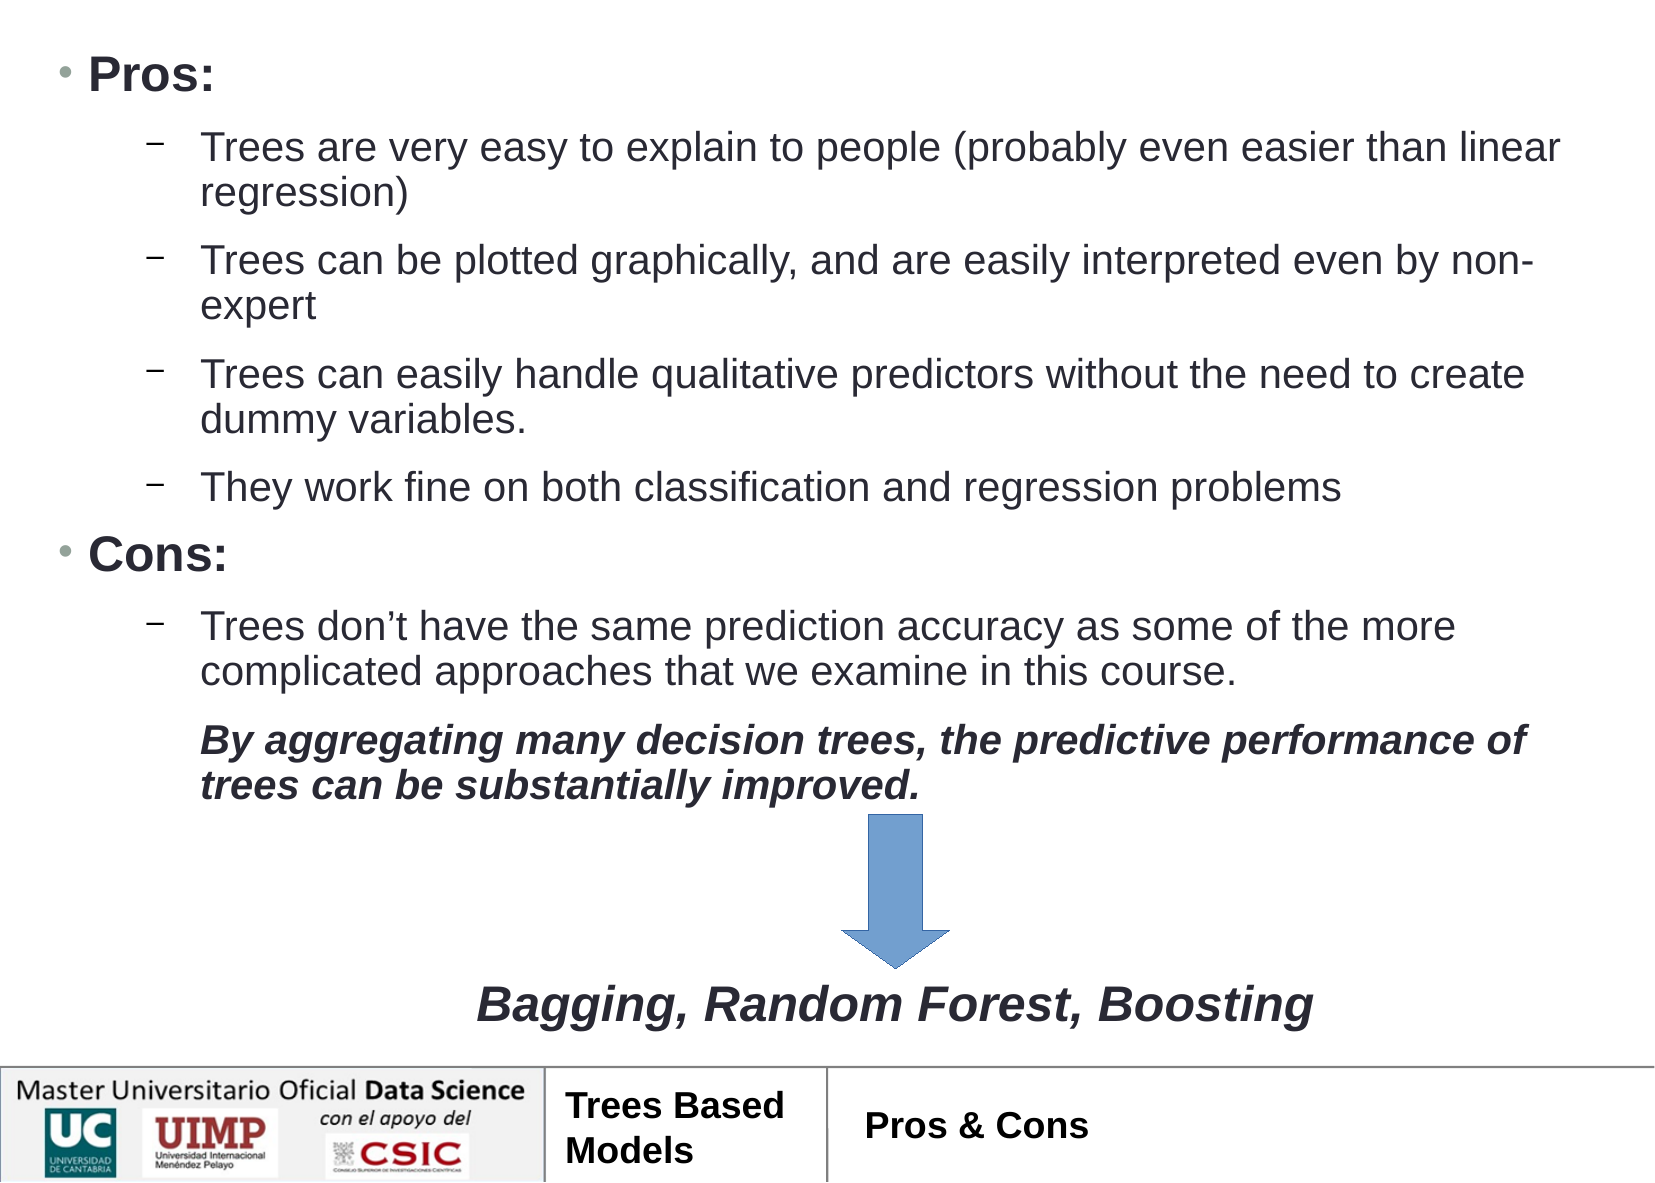

# Pros:
Trees are very easy to explain to people (probably even easier than linear regression)
Trees can be plotted graphically, and are easily interpreted even by non-expert
Trees can easily handle qualitative predictors without the need to create dummy variables.
They work fine on both classification and regression problems
Cons:
Trees don’t have the same prediction accuracy as some of the more complicated approaches that we examine in this course.
By aggregating many decision trees, the predictive performance of trees can be substantially improved.
Bagging, Random Forest, Boosting
Pros & Cons